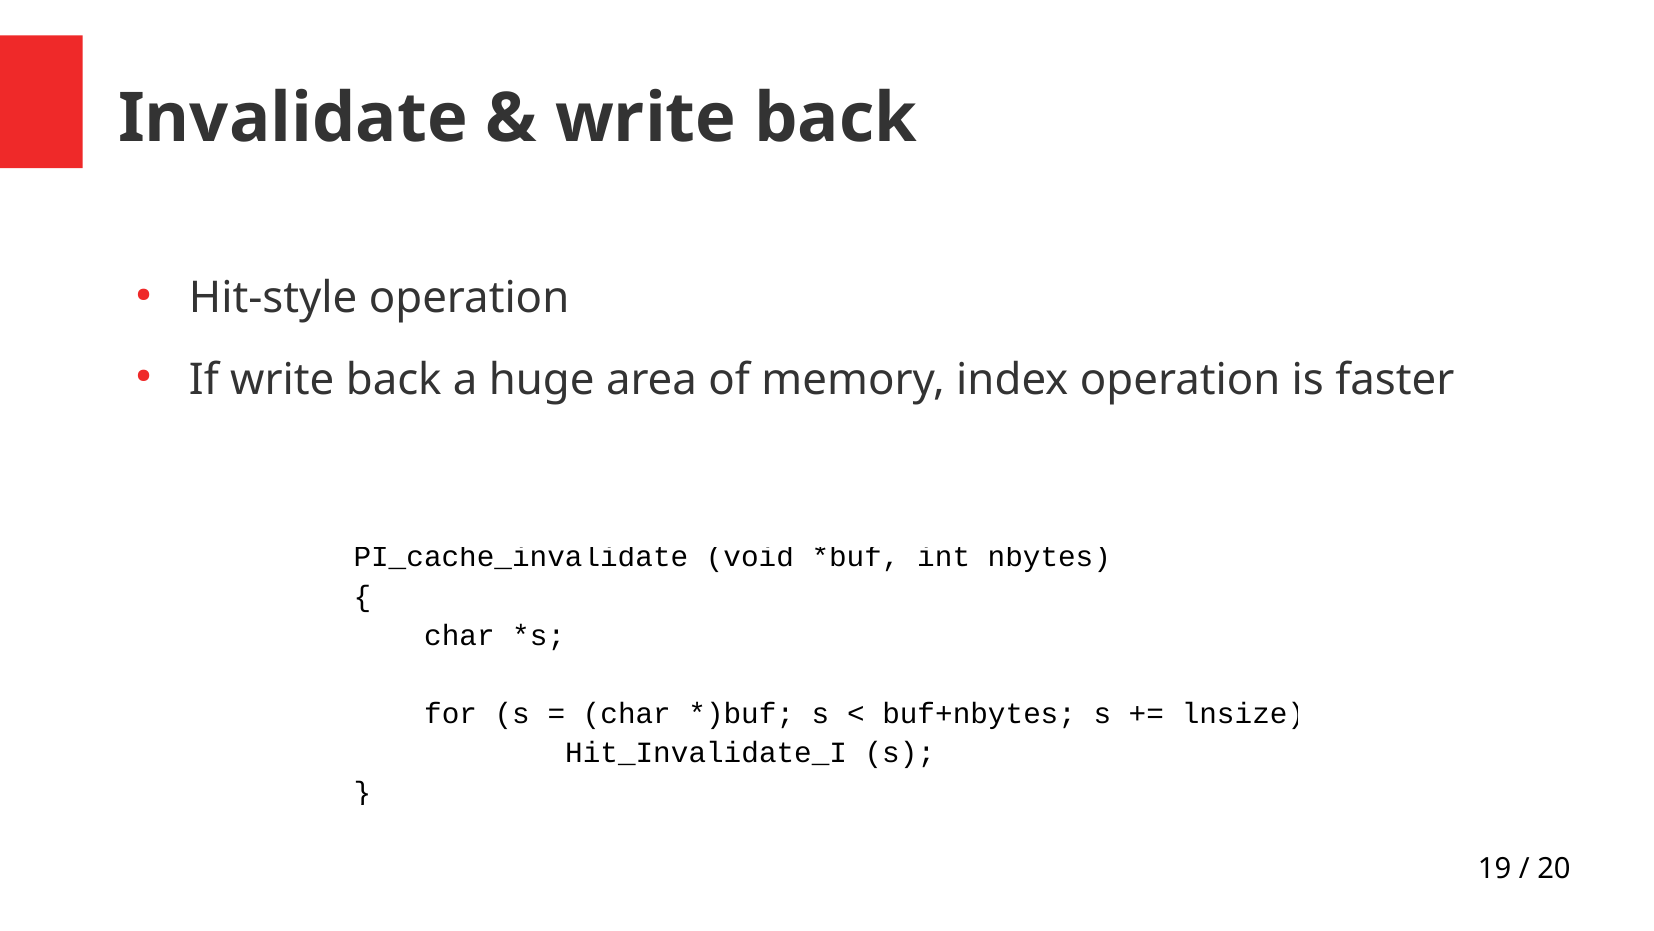

# Invalidate & write back
Hit-style operation
If write back a huge area of memory, index operation is faster
19